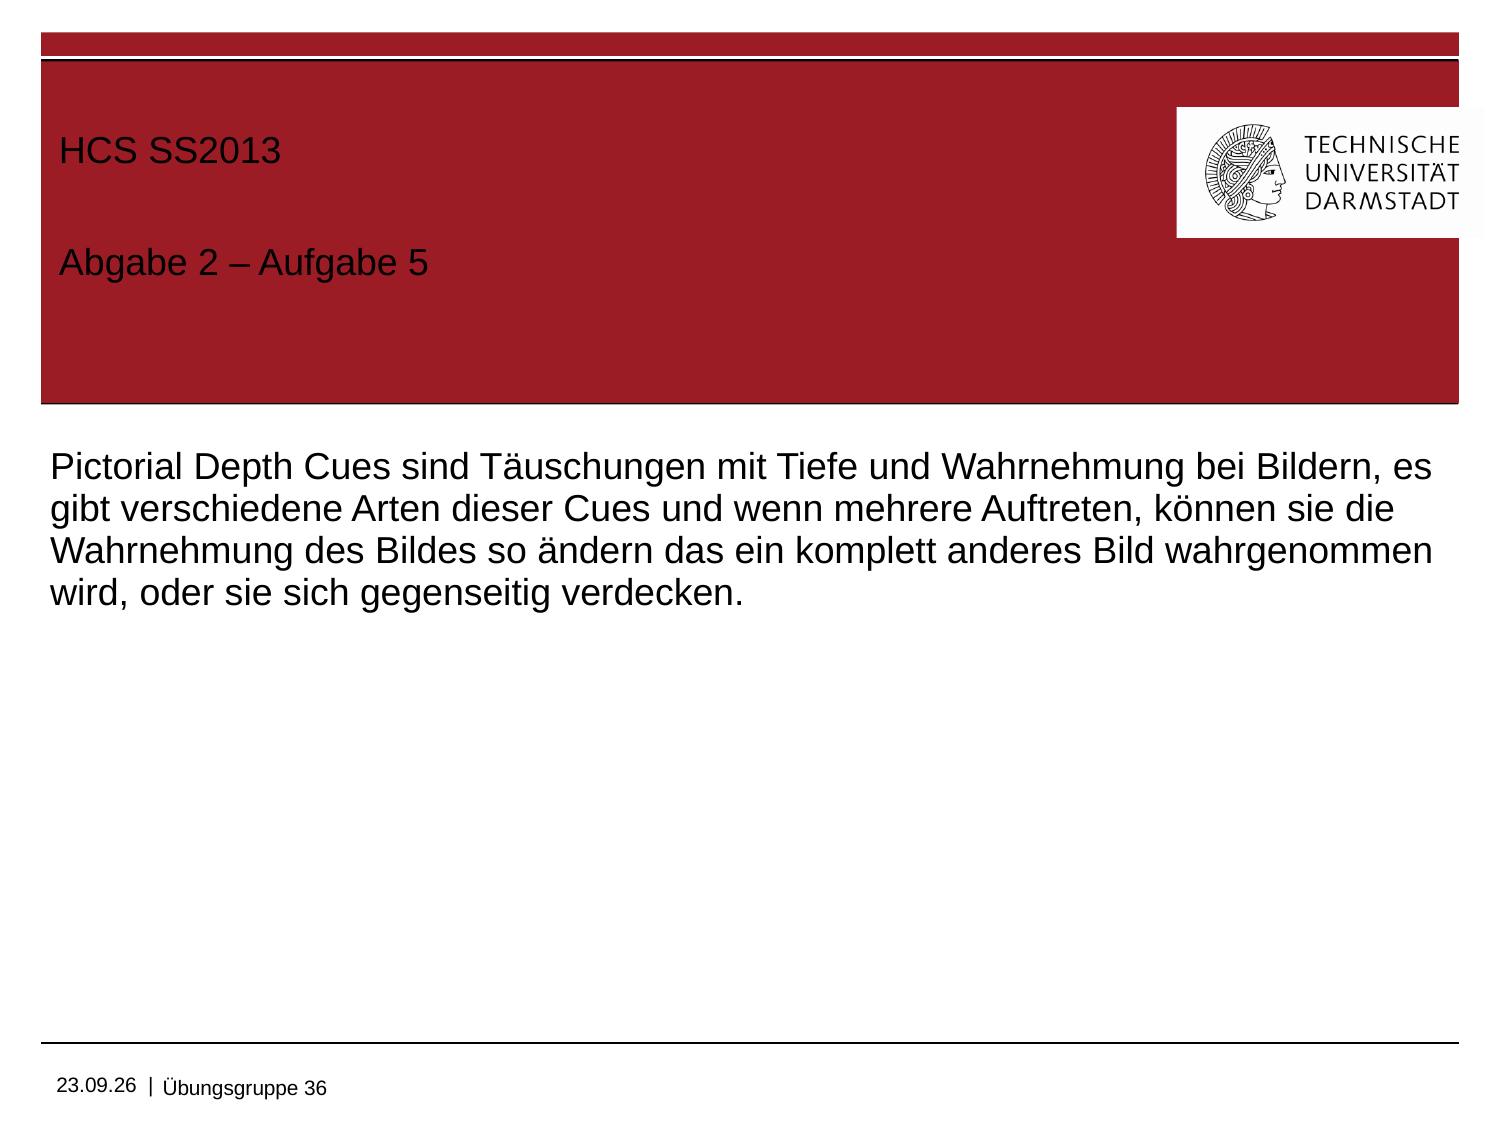

HCS SS2013
# Abgabe 2 – Aufgabe 5
Pictorial Depth Cues sind Täuschungen mit Tiefe und Wahrnehmung bei Bildern, es gibt verschiedene Arten dieser Cues und wenn mehrere Auftreten, können sie die Wahrnehmung des Bildes so ändern das ein komplett anderes Bild wahrgenommen wird, oder sie sich gegenseitig verdecken.
Übungsgruppe 36